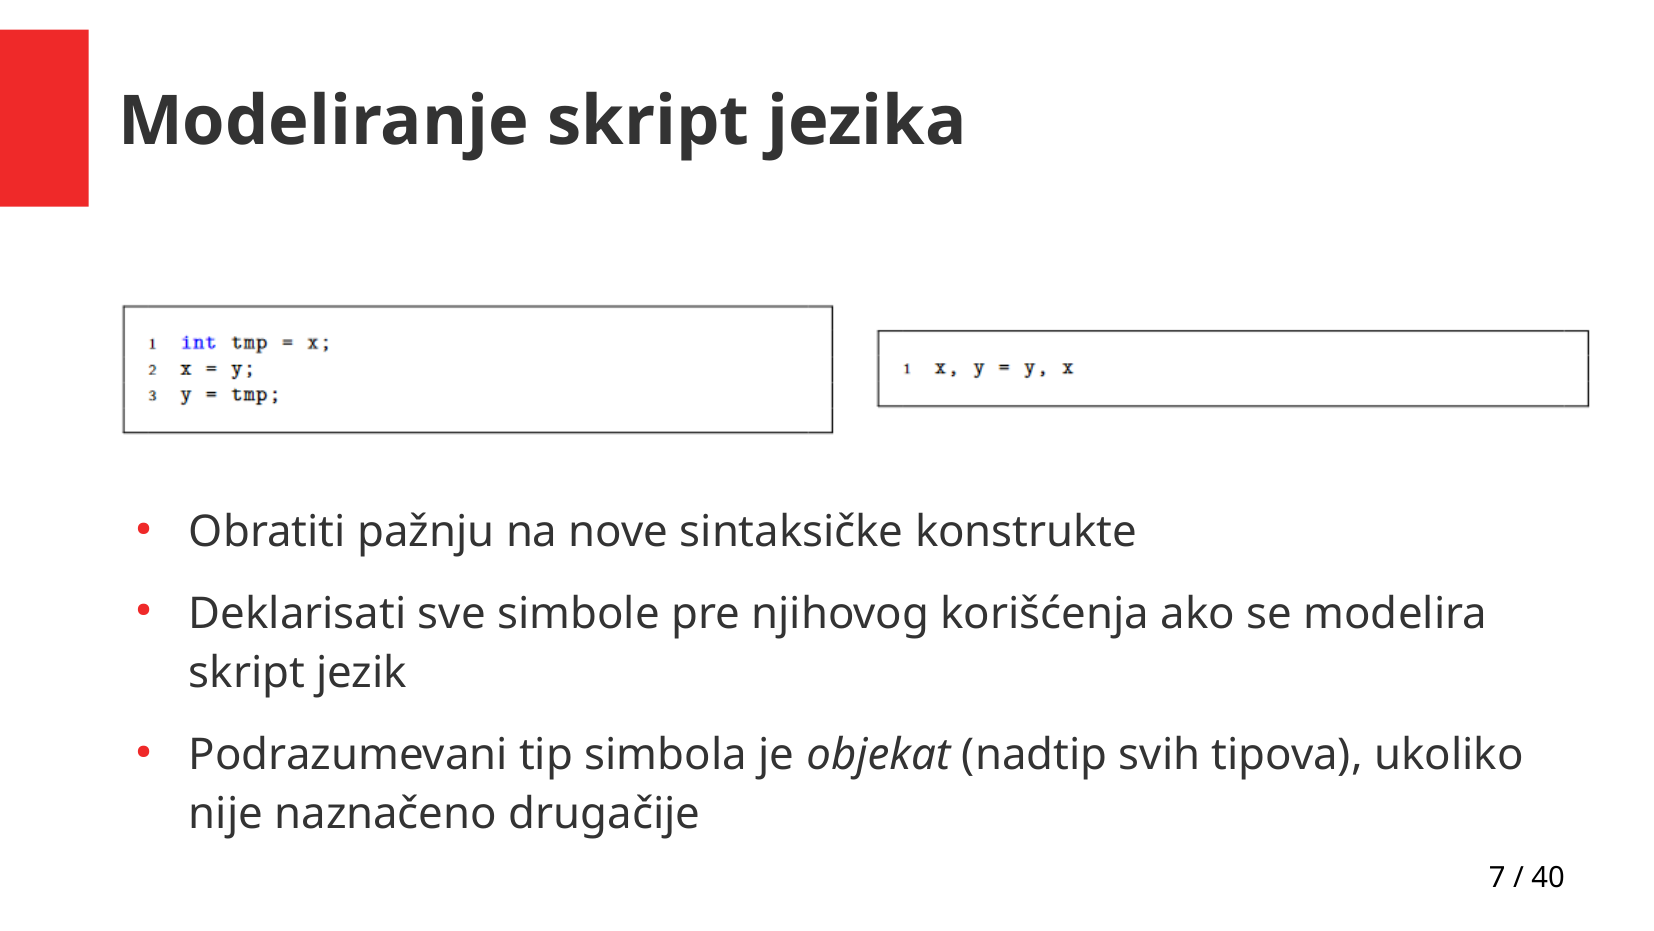

# Modeliranje skript jezika
Obratiti pažnju na nove sintaksičke konstrukte
Deklarisati sve simbole pre njihovog korišćenja ako se modelira skript jezik
Podrazumevani tip simbola je objekat (nadtip svih tipova), ukoliko nije naznačeno drugačije
7